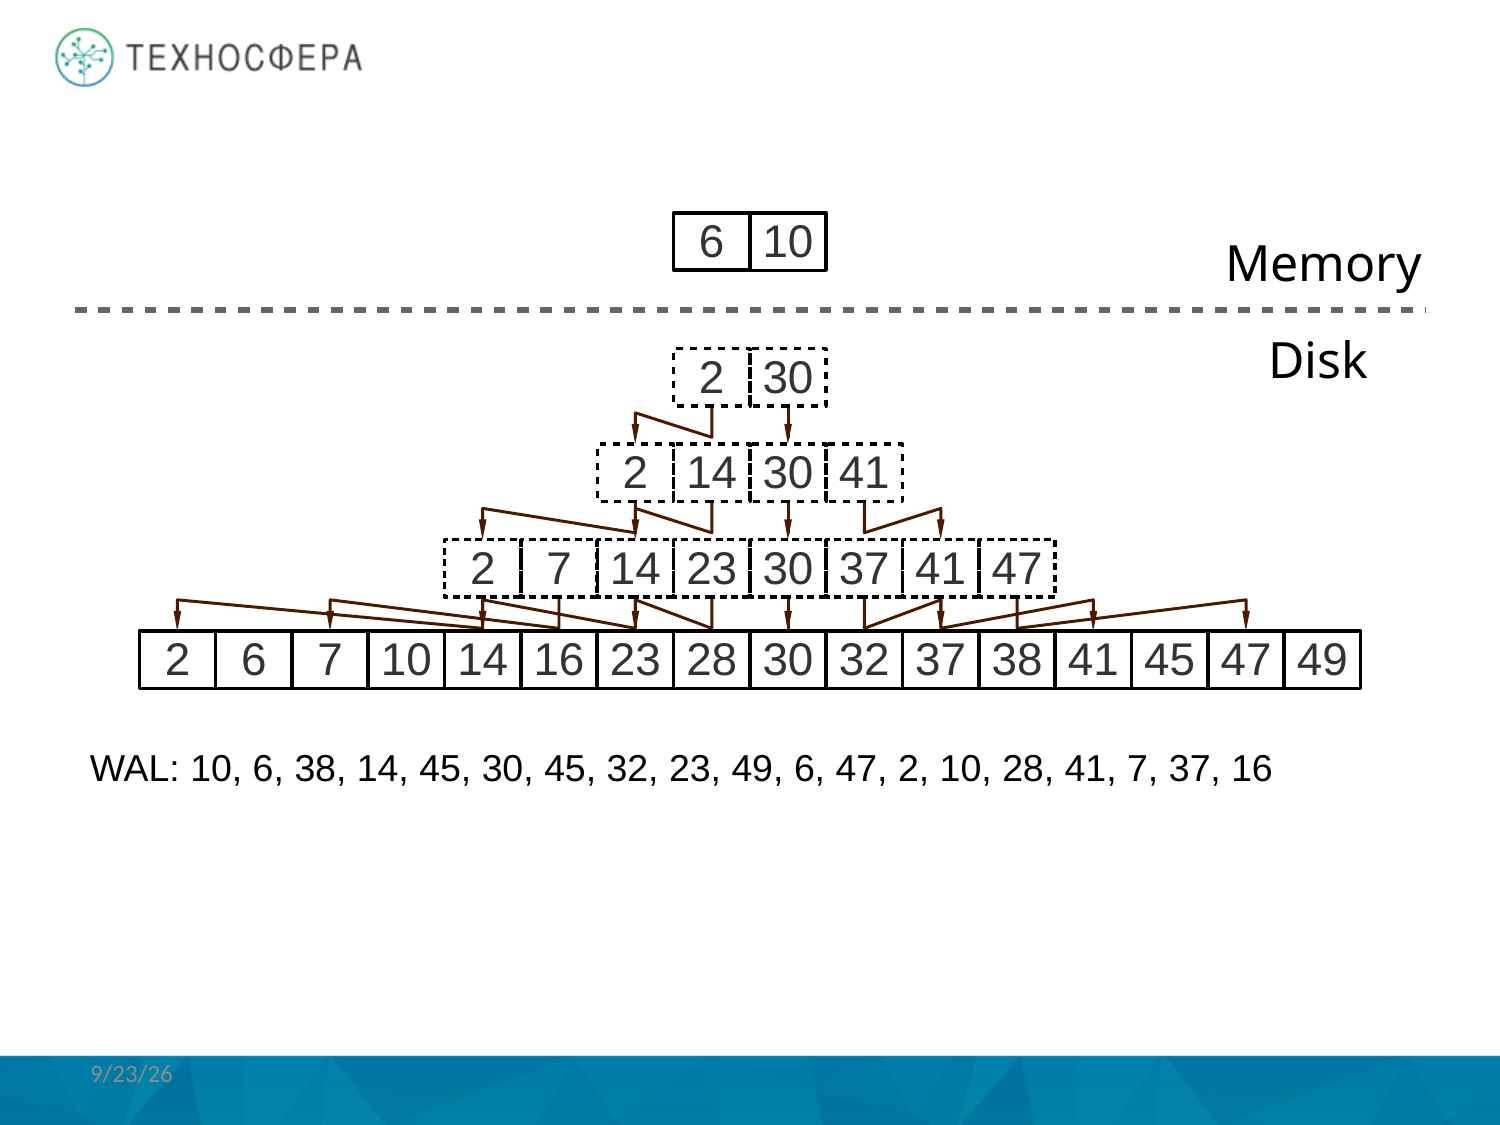

6
10
Memory
Disk
2
30
2
14
30
41
2
7
14
23
30
37
41
47
2
6
7
10
14
16
23
28
30
32
37
38
41
45
47
49
WAL: 10, 6, 38, 14, 45, 30, 45, 32, 23, 49, 6, 47, 2, 10, 28, 41, 7, 37, 16